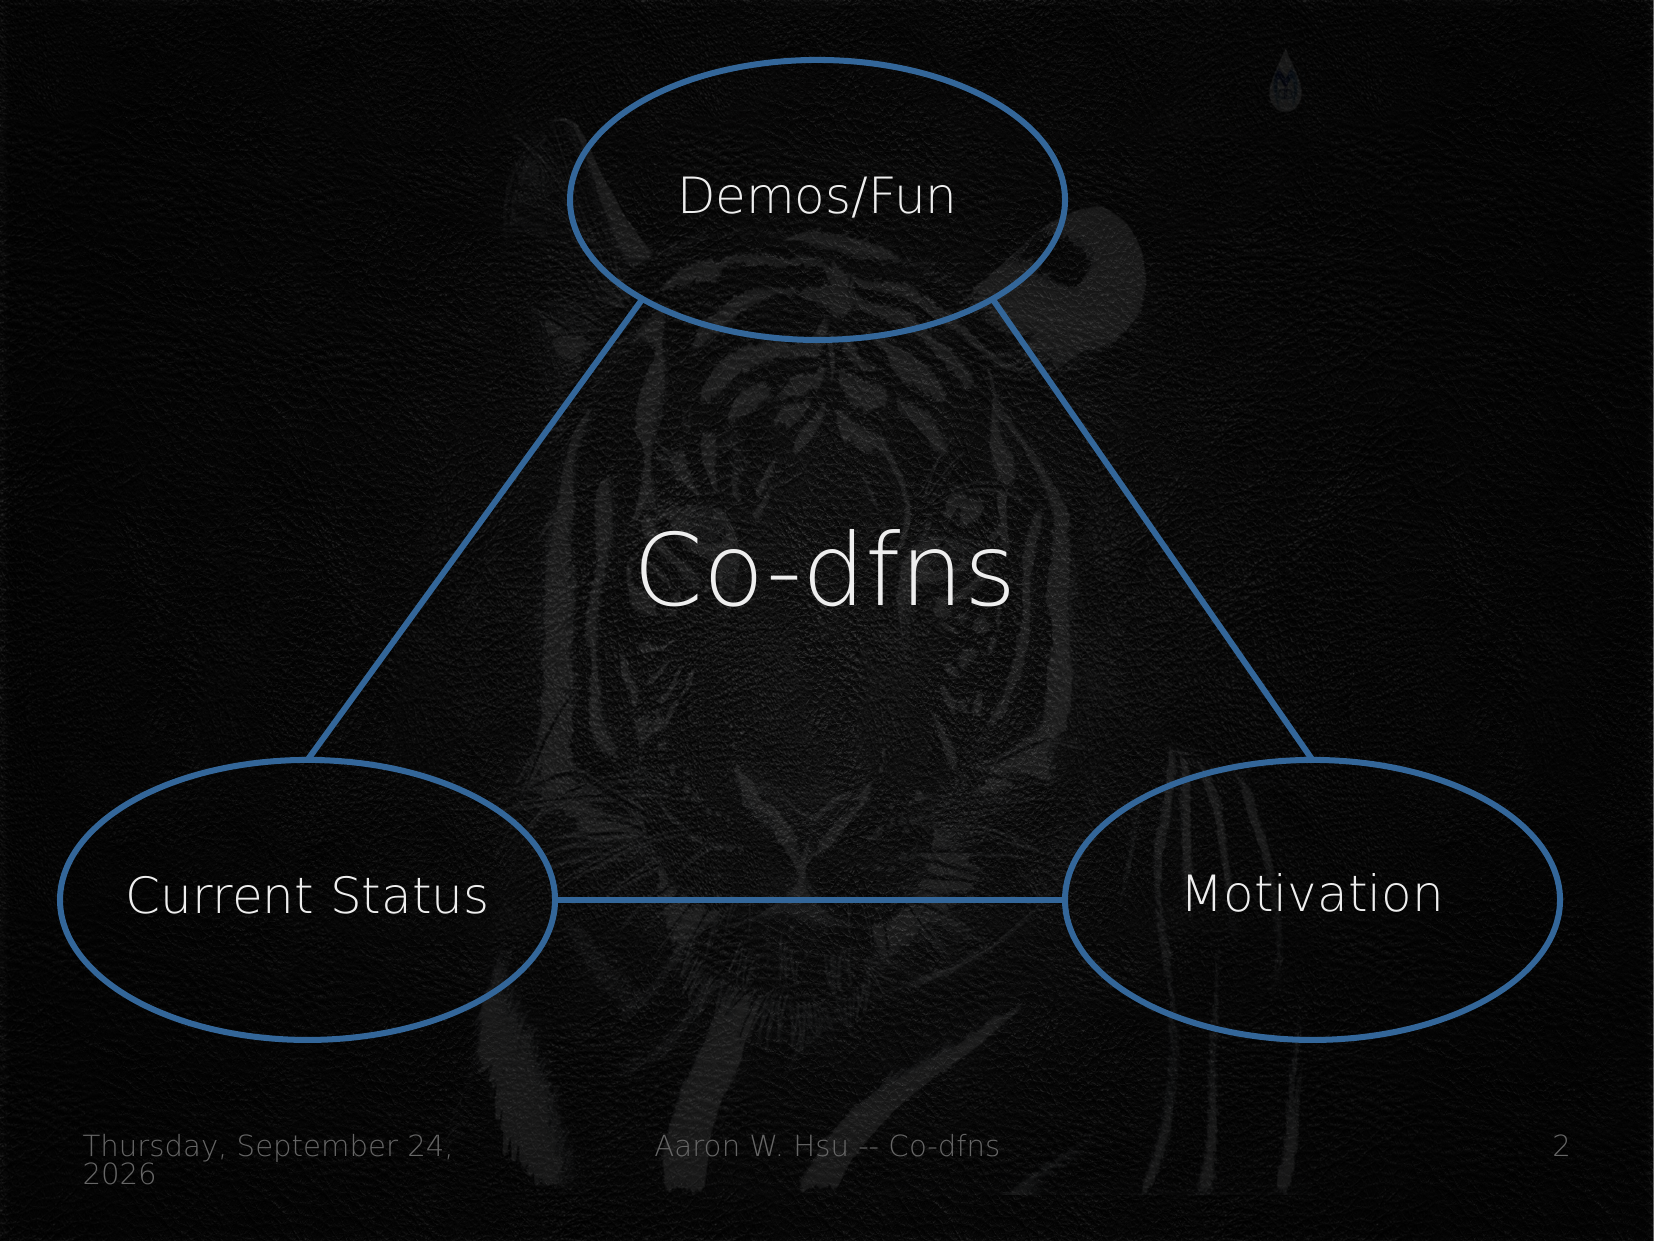

Demos/Fun
Co-dfns
Motivation
Current Status
Aaron W. Hsu -- Co-dfns
2